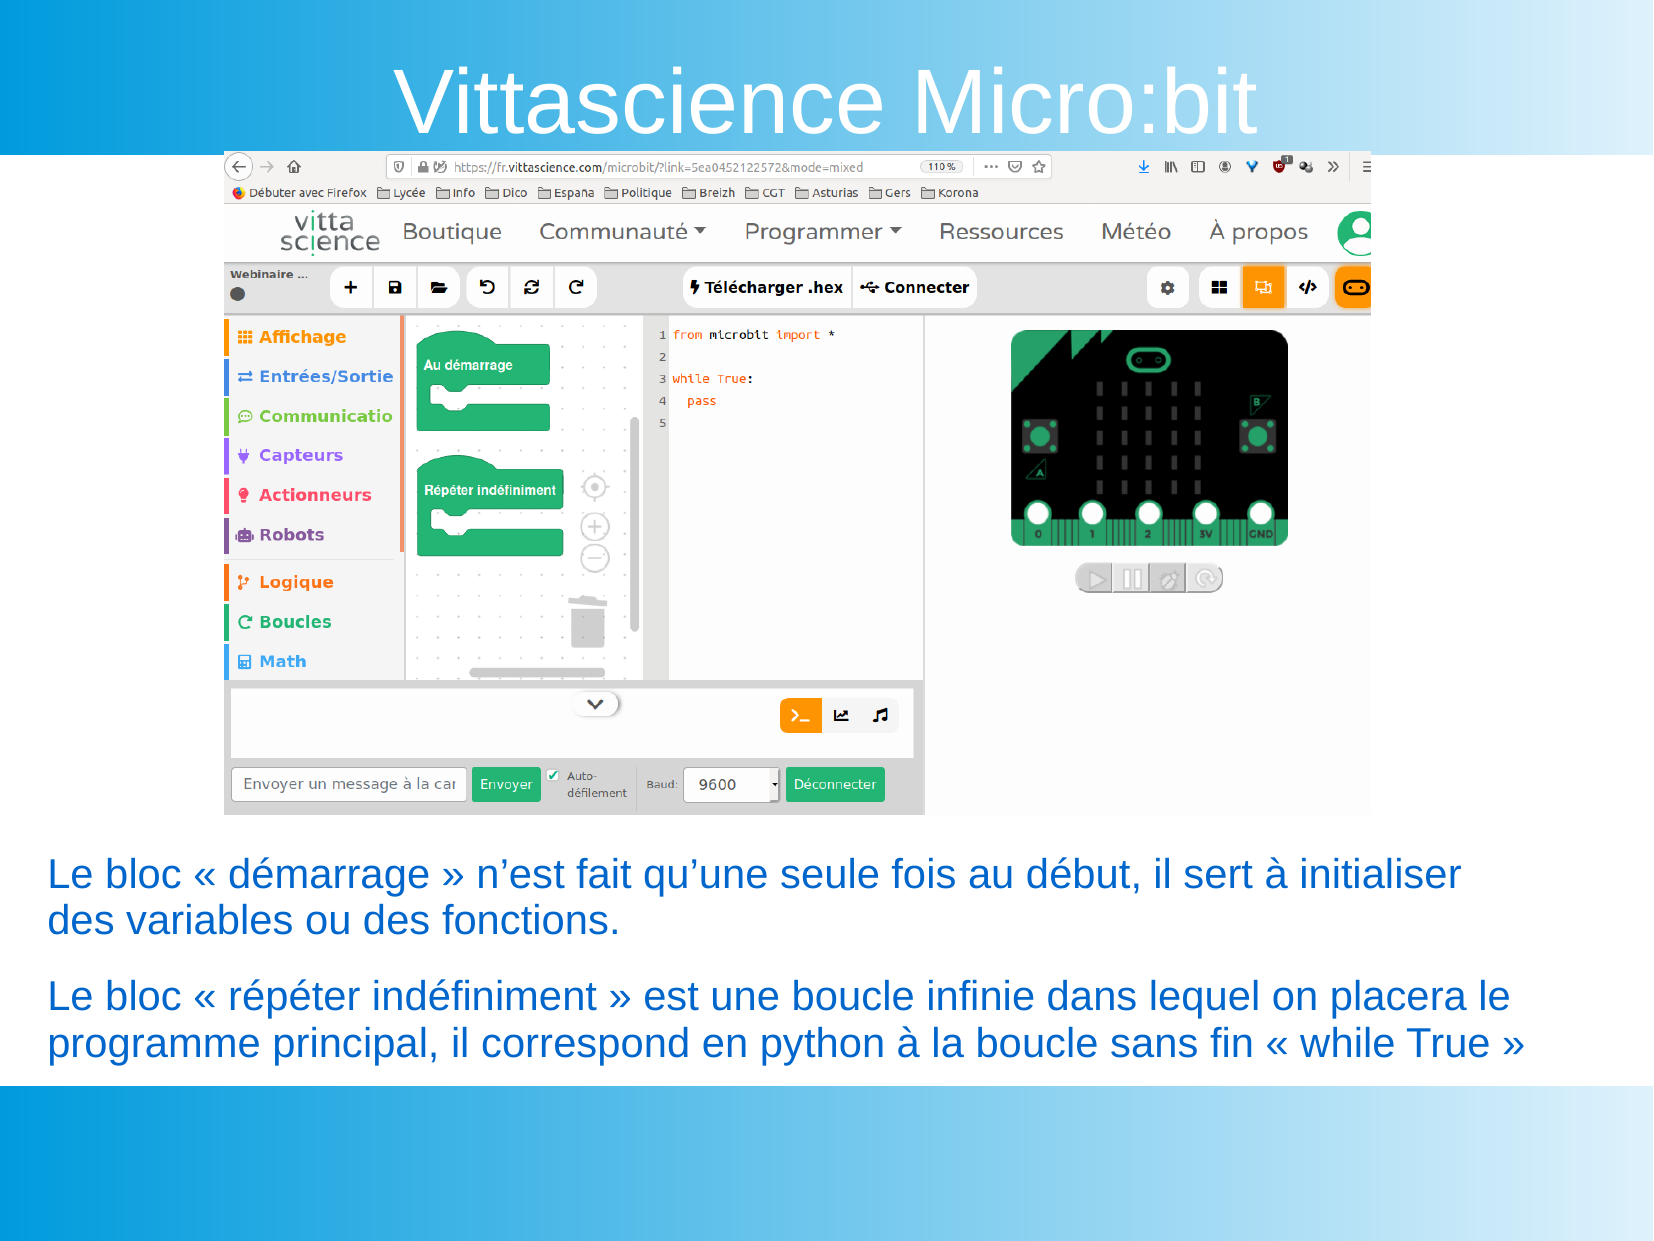

# Vittascience Micro:bit
Le bloc « démarrage » n’est fait qu’une seule fois au début, il sert à initialiser des variables ou des fonctions.
Le bloc « répéter indéfiniment » est une boucle infinie dans lequel on placera le programme principal, il correspond en python à la boucle sans fin « while True »